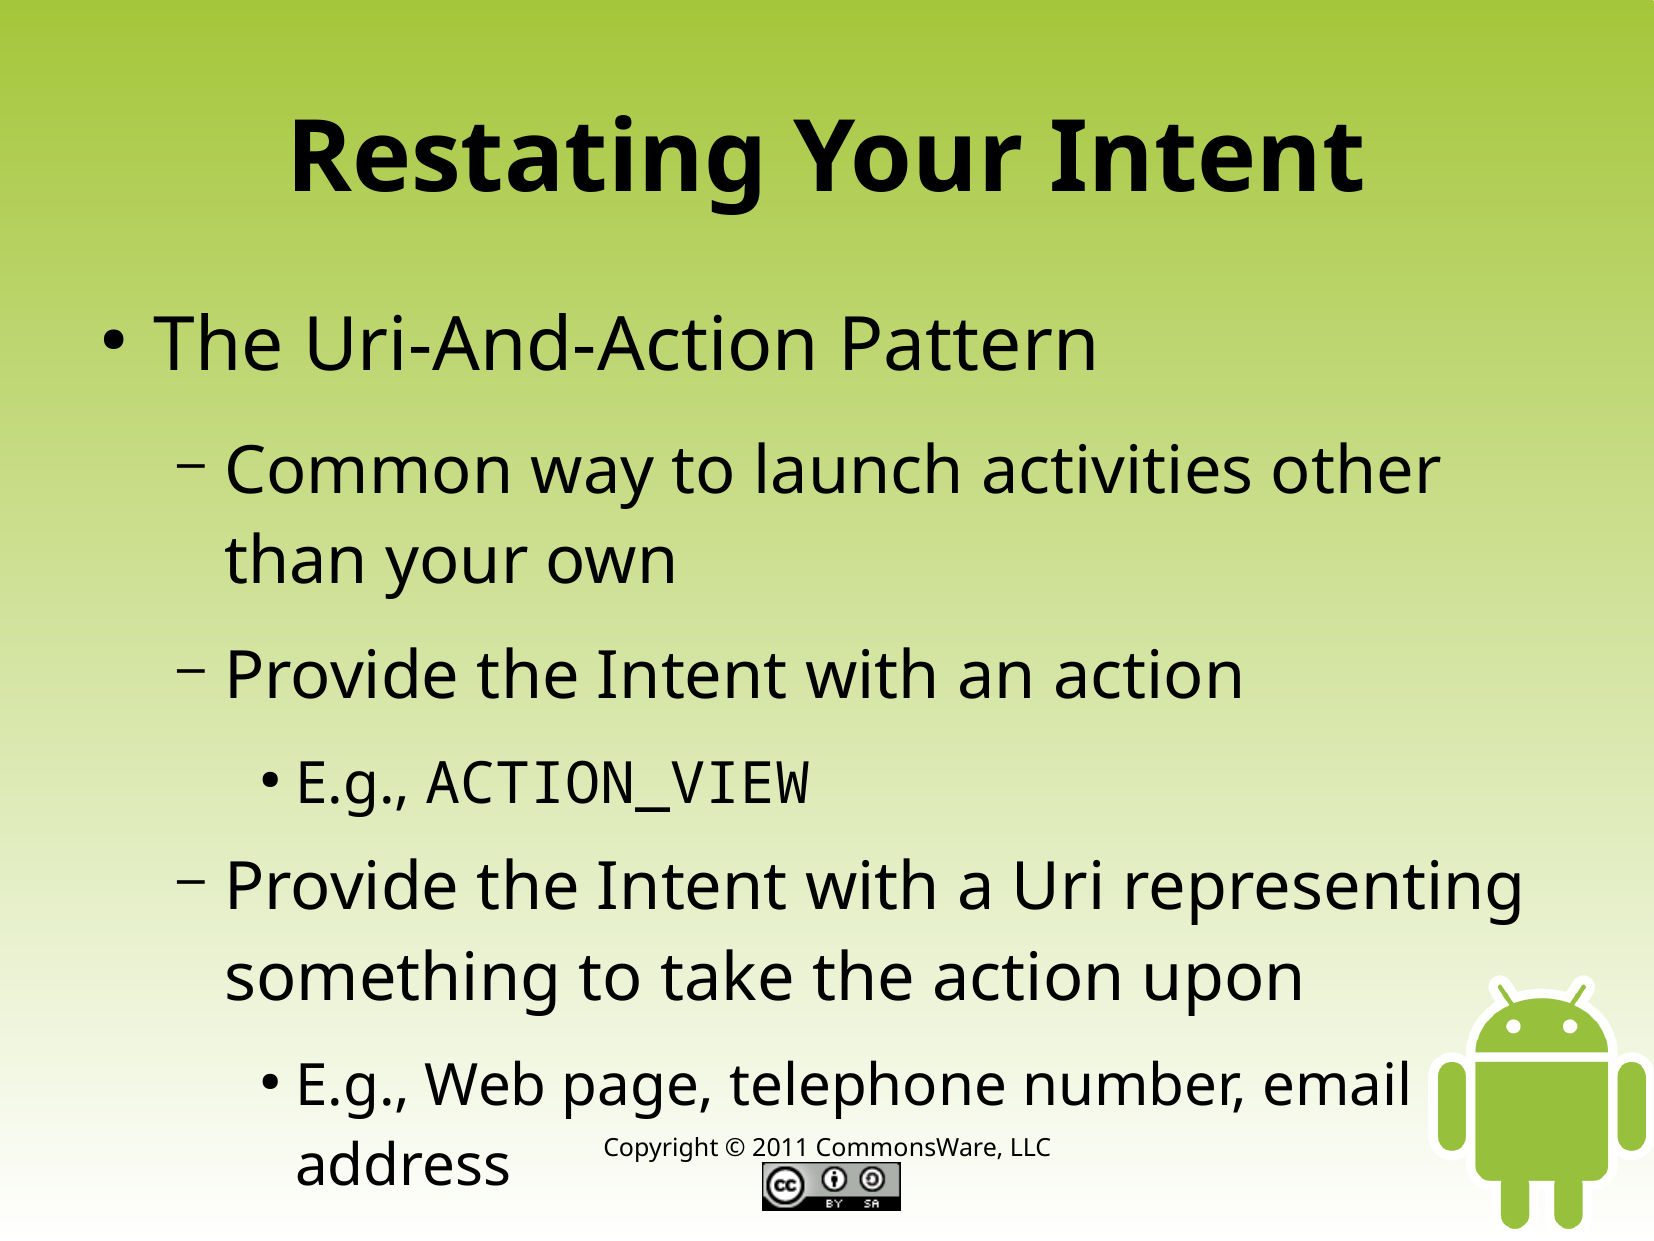

# Restating Your Intent
The Uri-And-Action Pattern
Common way to launch activities other than your own
Provide the Intent with an action
E.g., ACTION_VIEW
Provide the Intent with a Uri representing something to take the action upon
E.g., Web page, telephone number, email
address